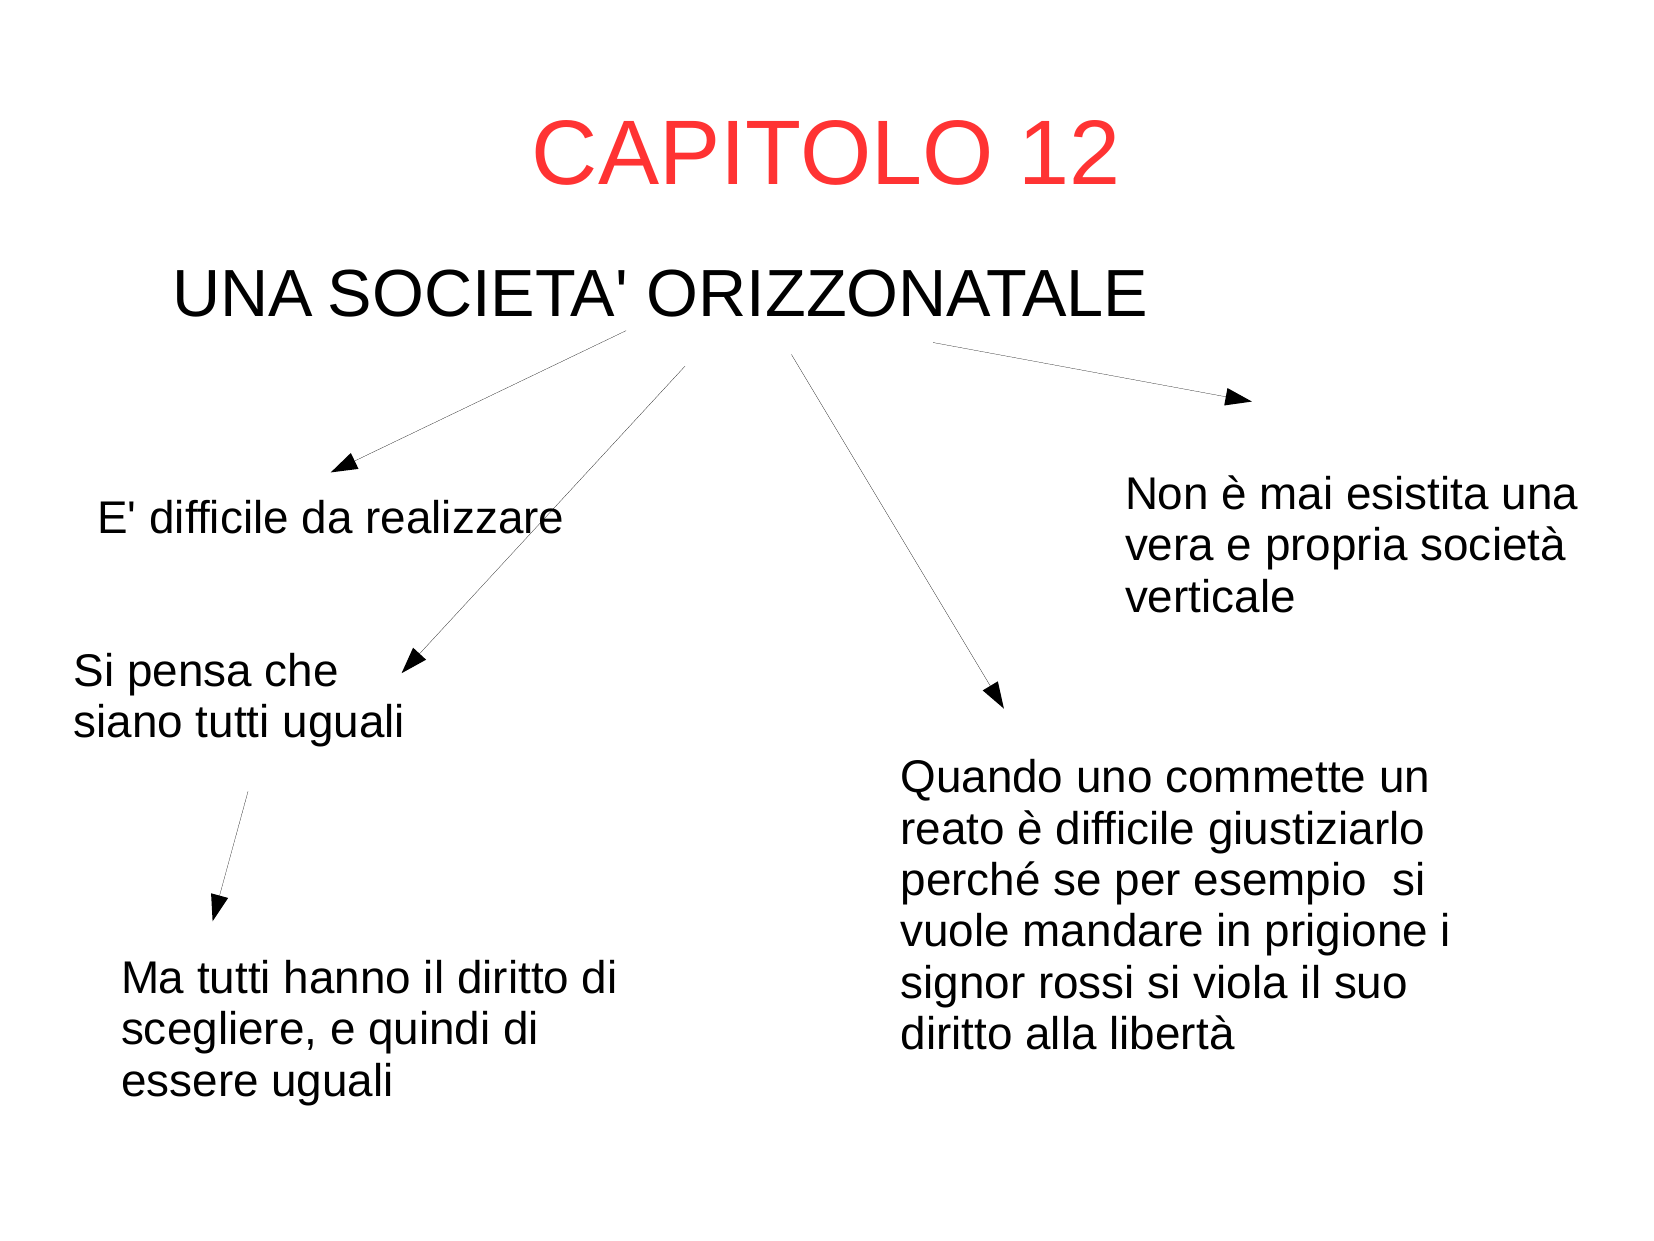

# CAPITOLO 12
 UNA SOCIETA' ORIZZONATALE
Non è mai esistita una vera e propria società verticale
E' difficile da realizzare
Si pensa che siano tutti uguali
Quando uno commette un reato è difficile giustiziarlo perché se per esempio si vuole mandare in prigione i signor rossi si viola il suo diritto alla libertà
Ma tutti hanno il diritto di scegliere, e quindi di essere uguali